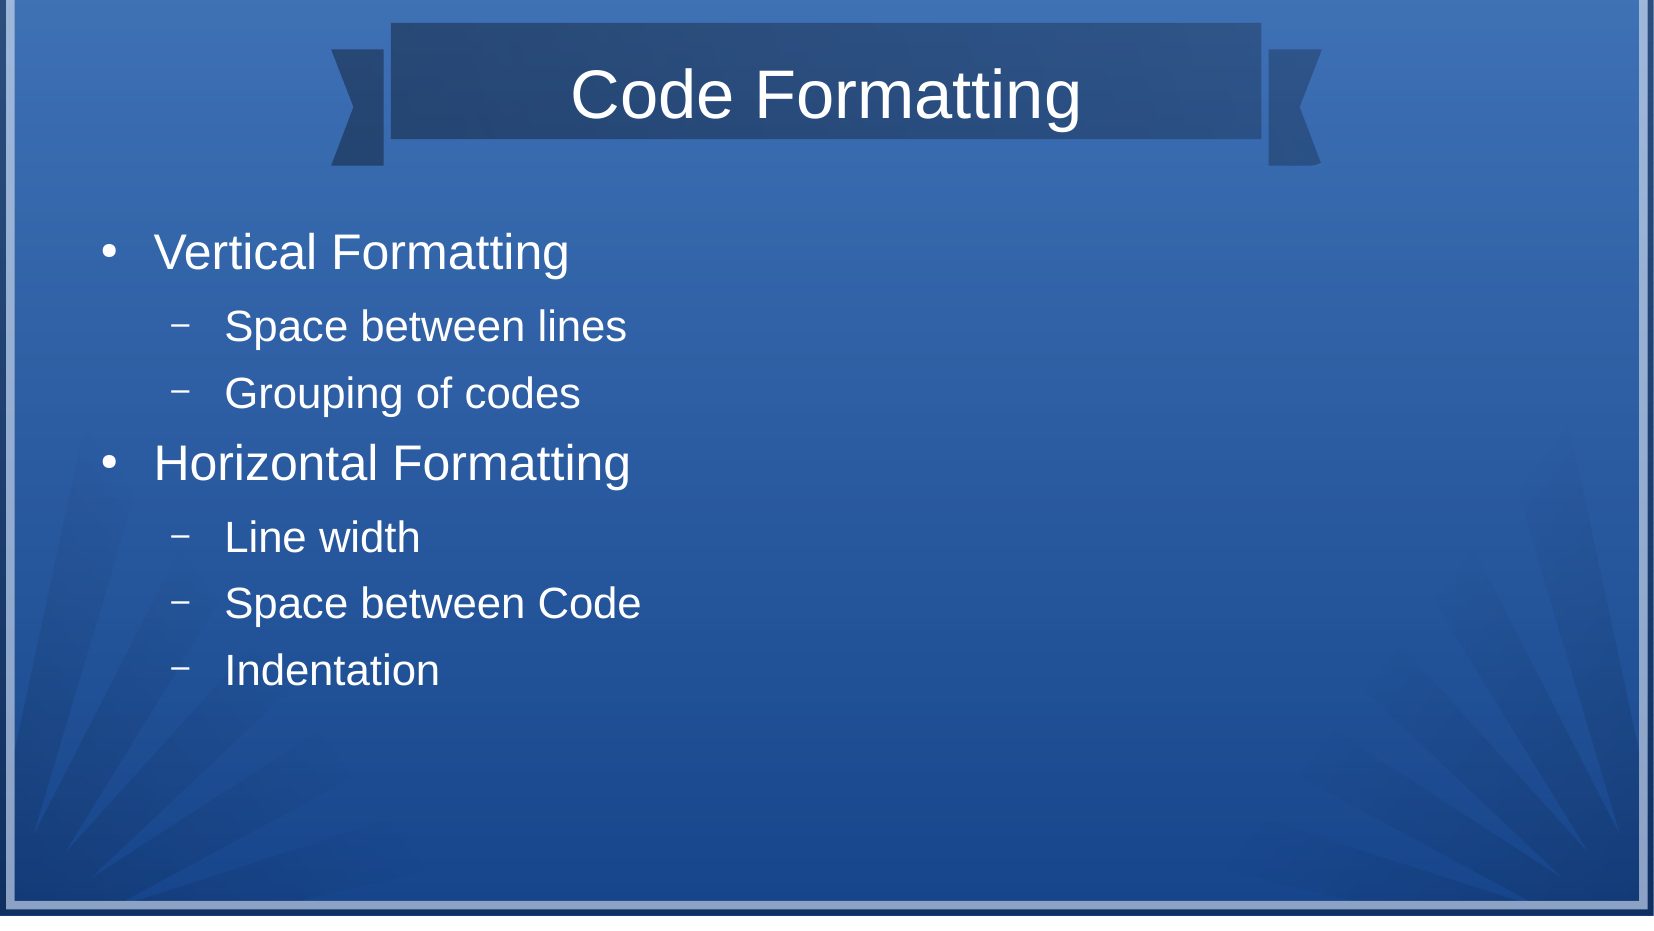

# Code Formatting
Vertical Formatting
Space between lines
Grouping of codes
Horizontal Formatting
Line width
Space between Code
Indentation